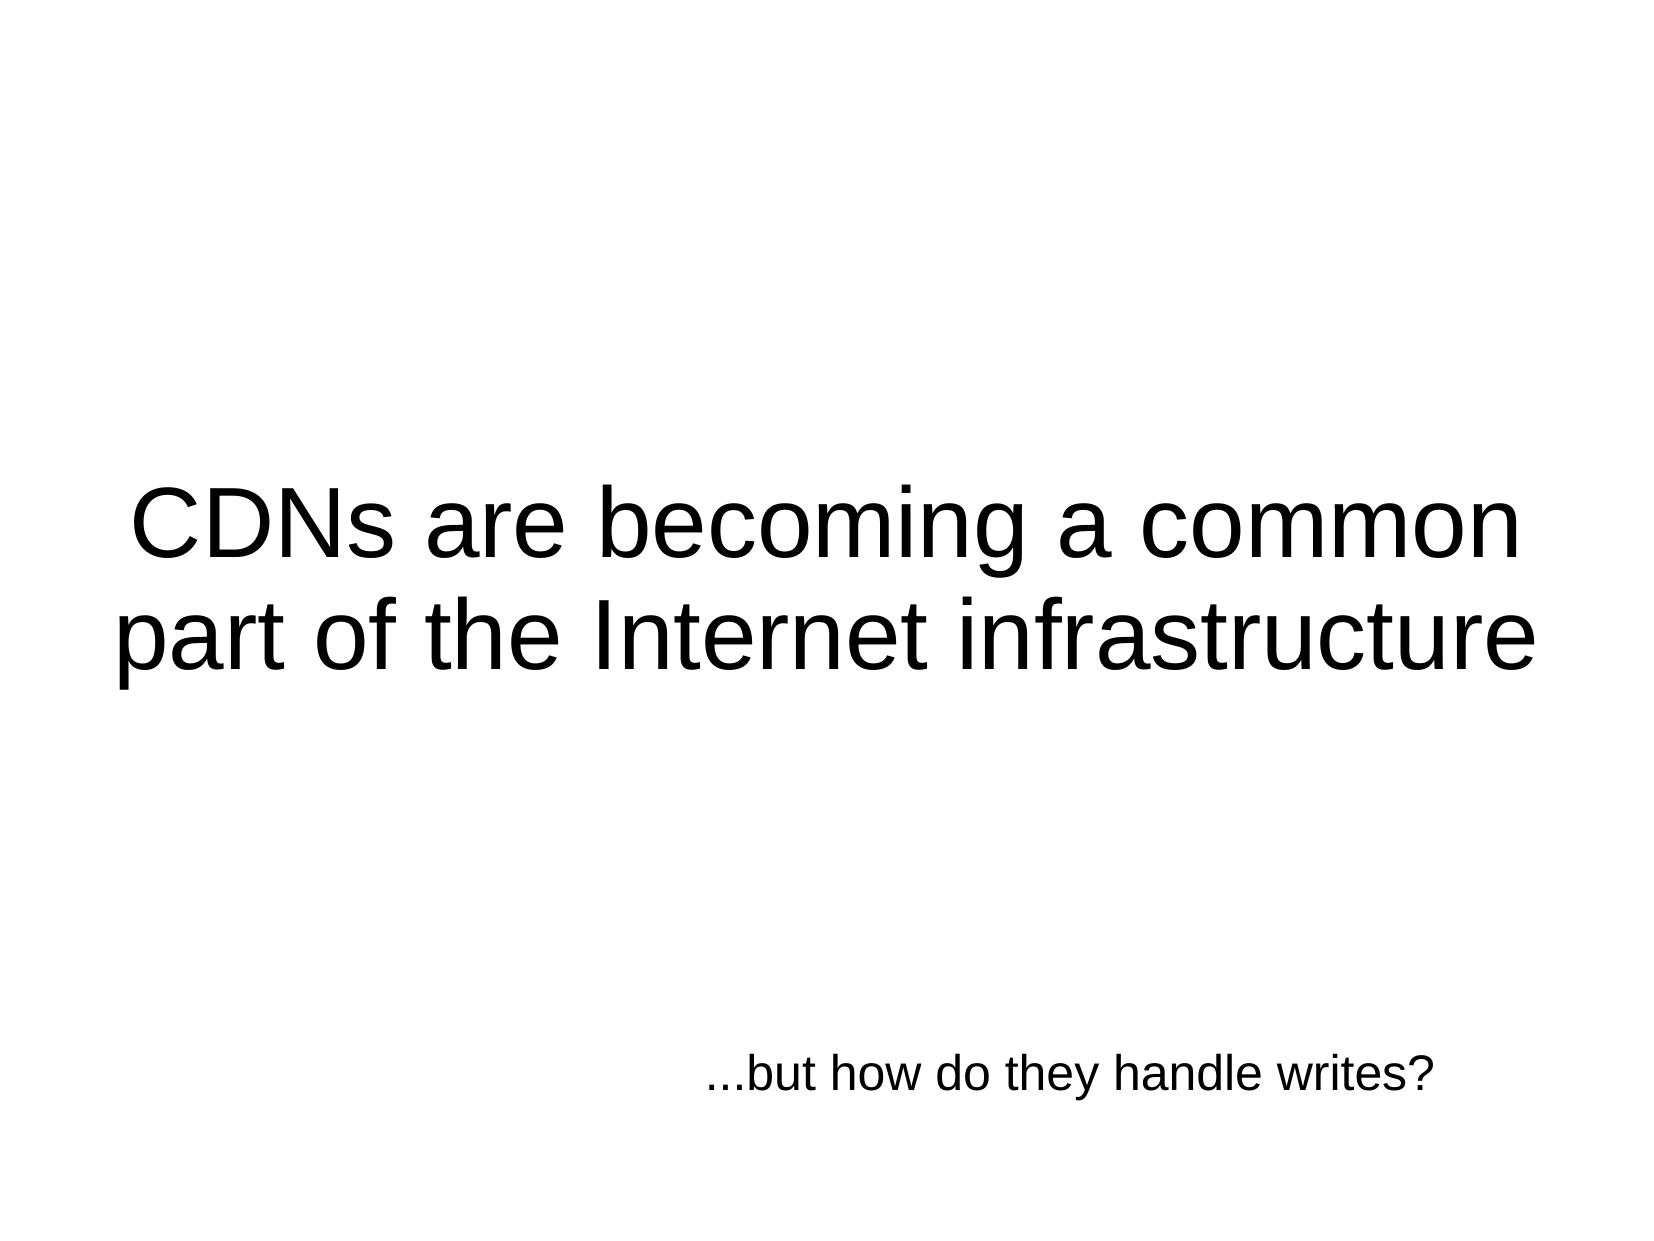

# CDNs are becoming a common part of the Internet infrastructure
...but how do they handle writes?